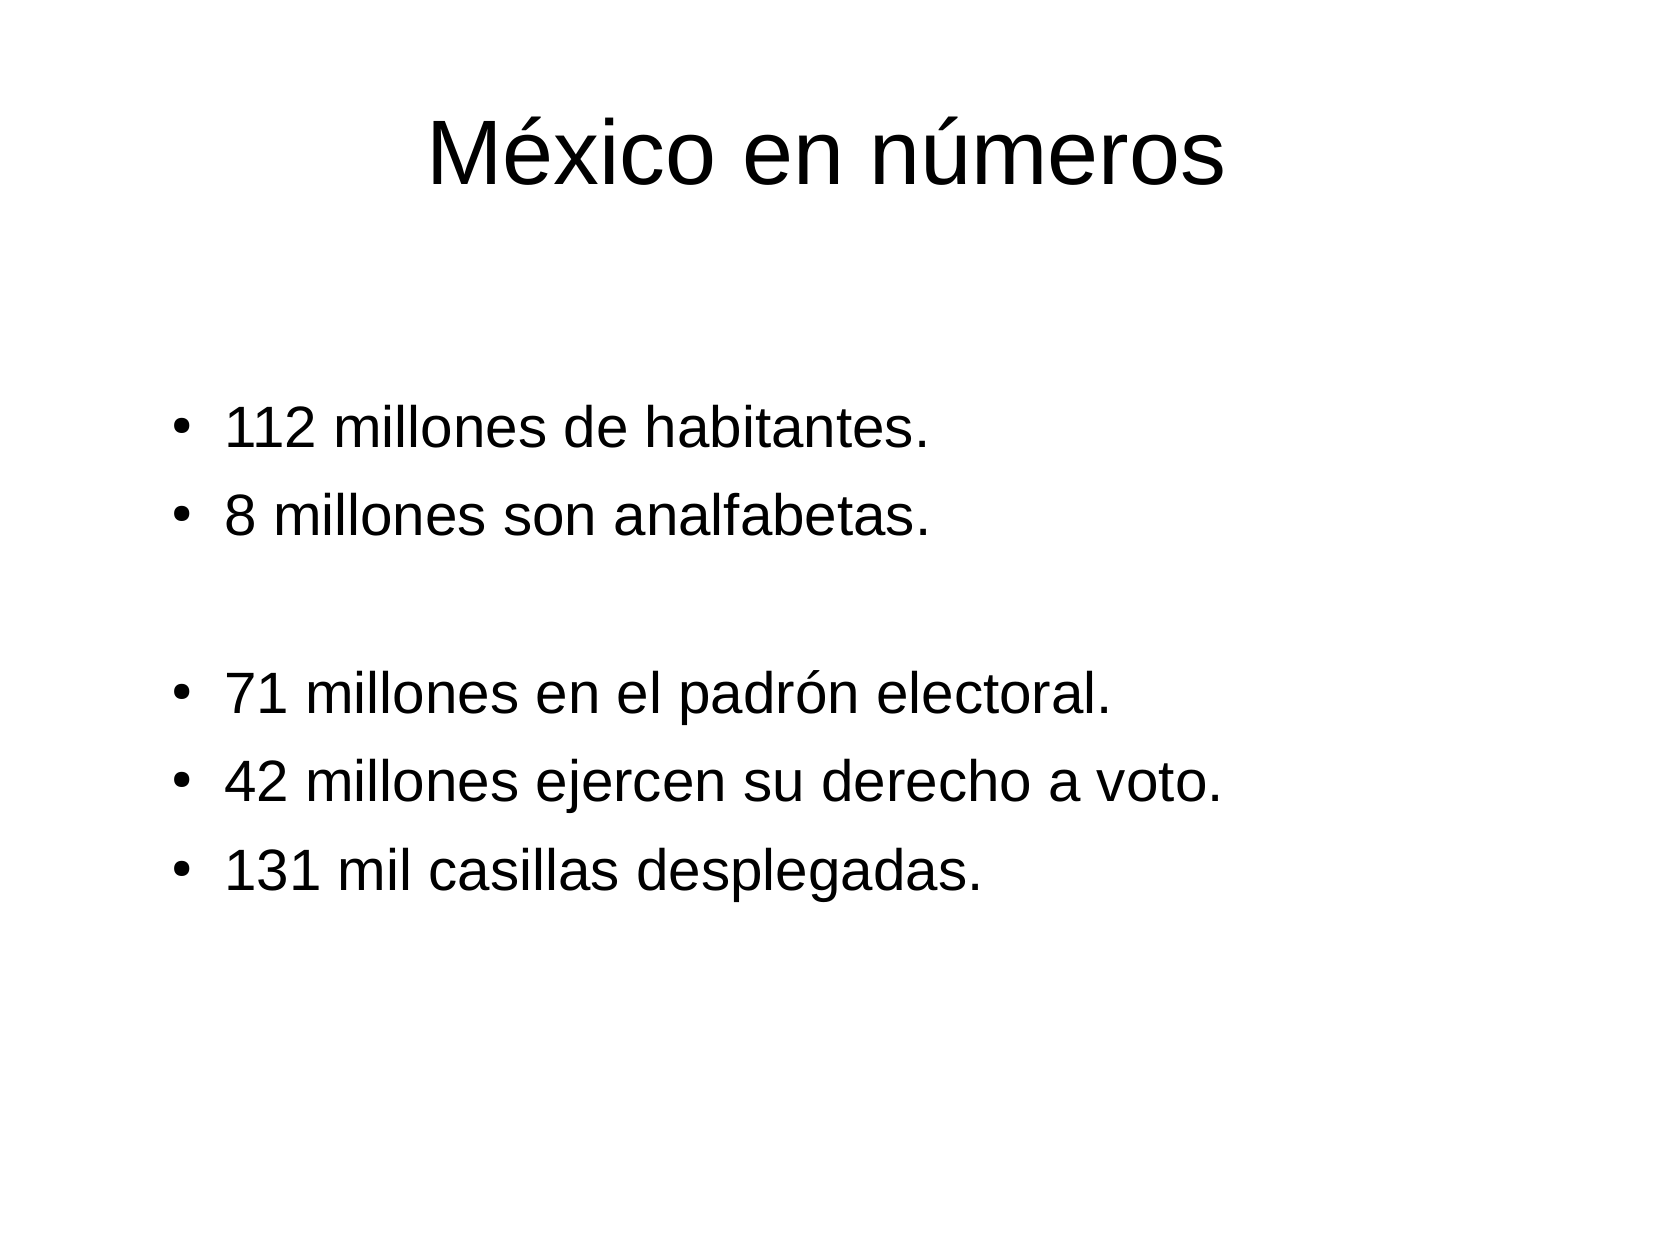

# México en números
112 millones de habitantes.
8 millones son analfabetas.
71 millones en el padrón electoral.
42 millones ejercen su derecho a voto.
131 mil casillas desplegadas.